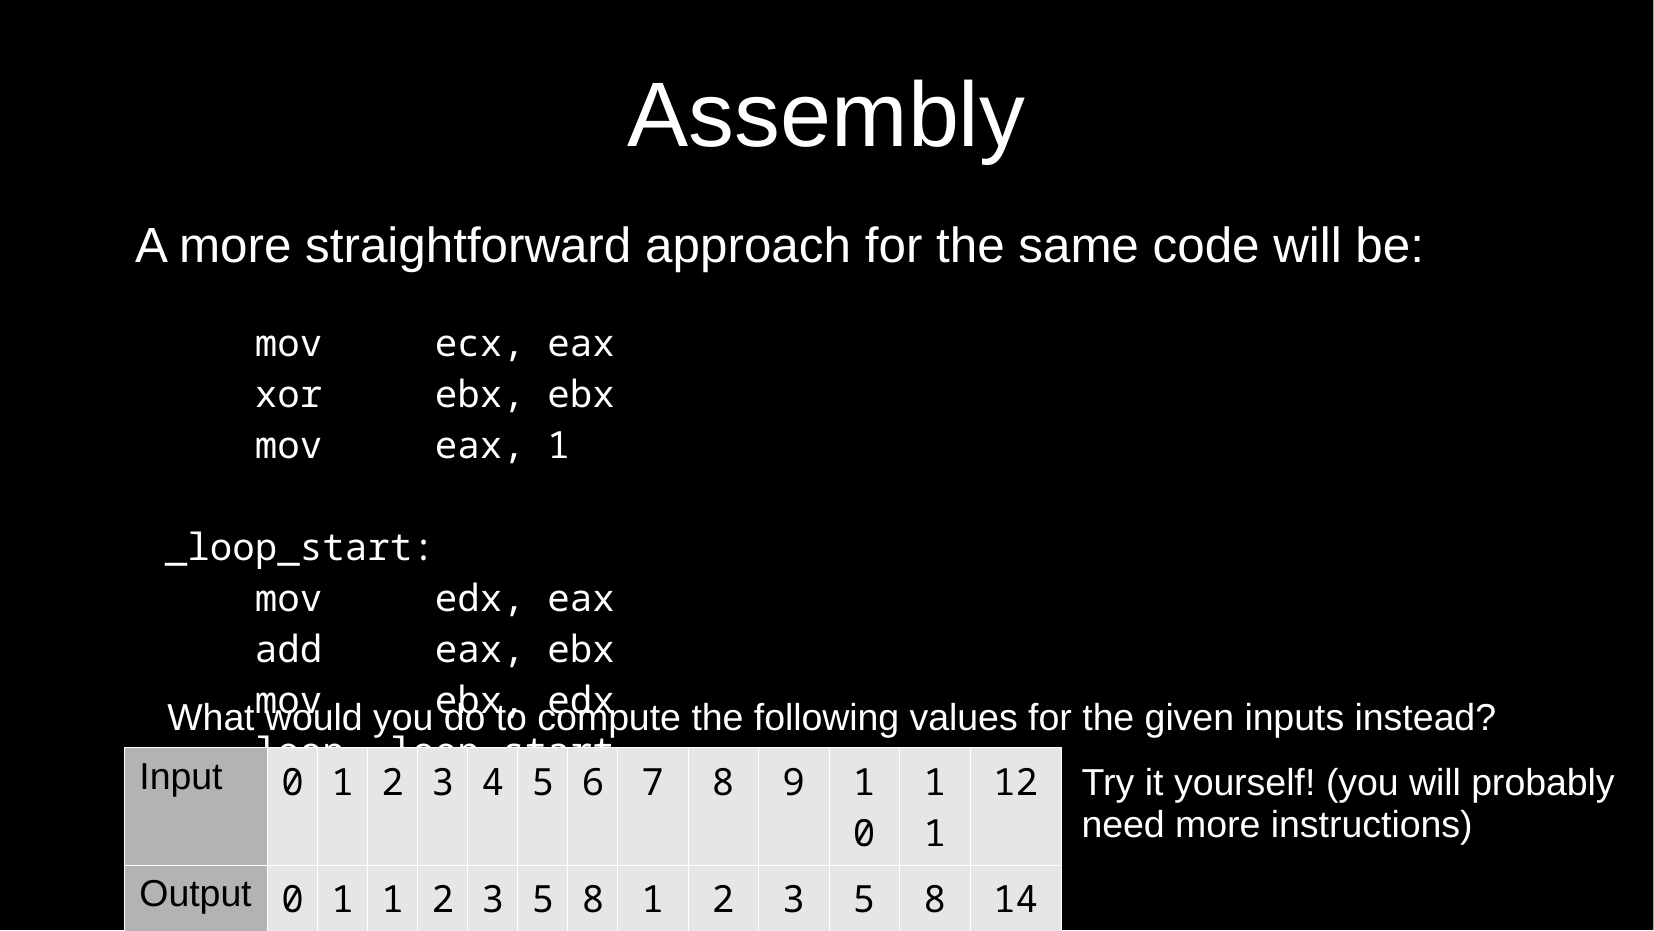

# Assembly
A more straightforward approach for the same code will be:
 mov ecx, eax
 xor ebx, ebx
 mov eax, 1
_loop_start:
 mov edx, eax
 add eax, ebx
 mov ebx, edx
 loop _loop_start
What would you do to compute the following values for the given inputs instead?
| Input | 0 | 1 | 2 | 3 | 4 | 5 | 6 | 7 | 8 | 9 | 10 | 11 | 12 |
| --- | --- | --- | --- | --- | --- | --- | --- | --- | --- | --- | --- | --- | --- |
| Output | 0 | 1 | 1 | 2 | 3 | 5 | 8 | 13 | 21 | 34 | 55 | 89 | 144 |
Try it yourself! (you will probably need more instructions)